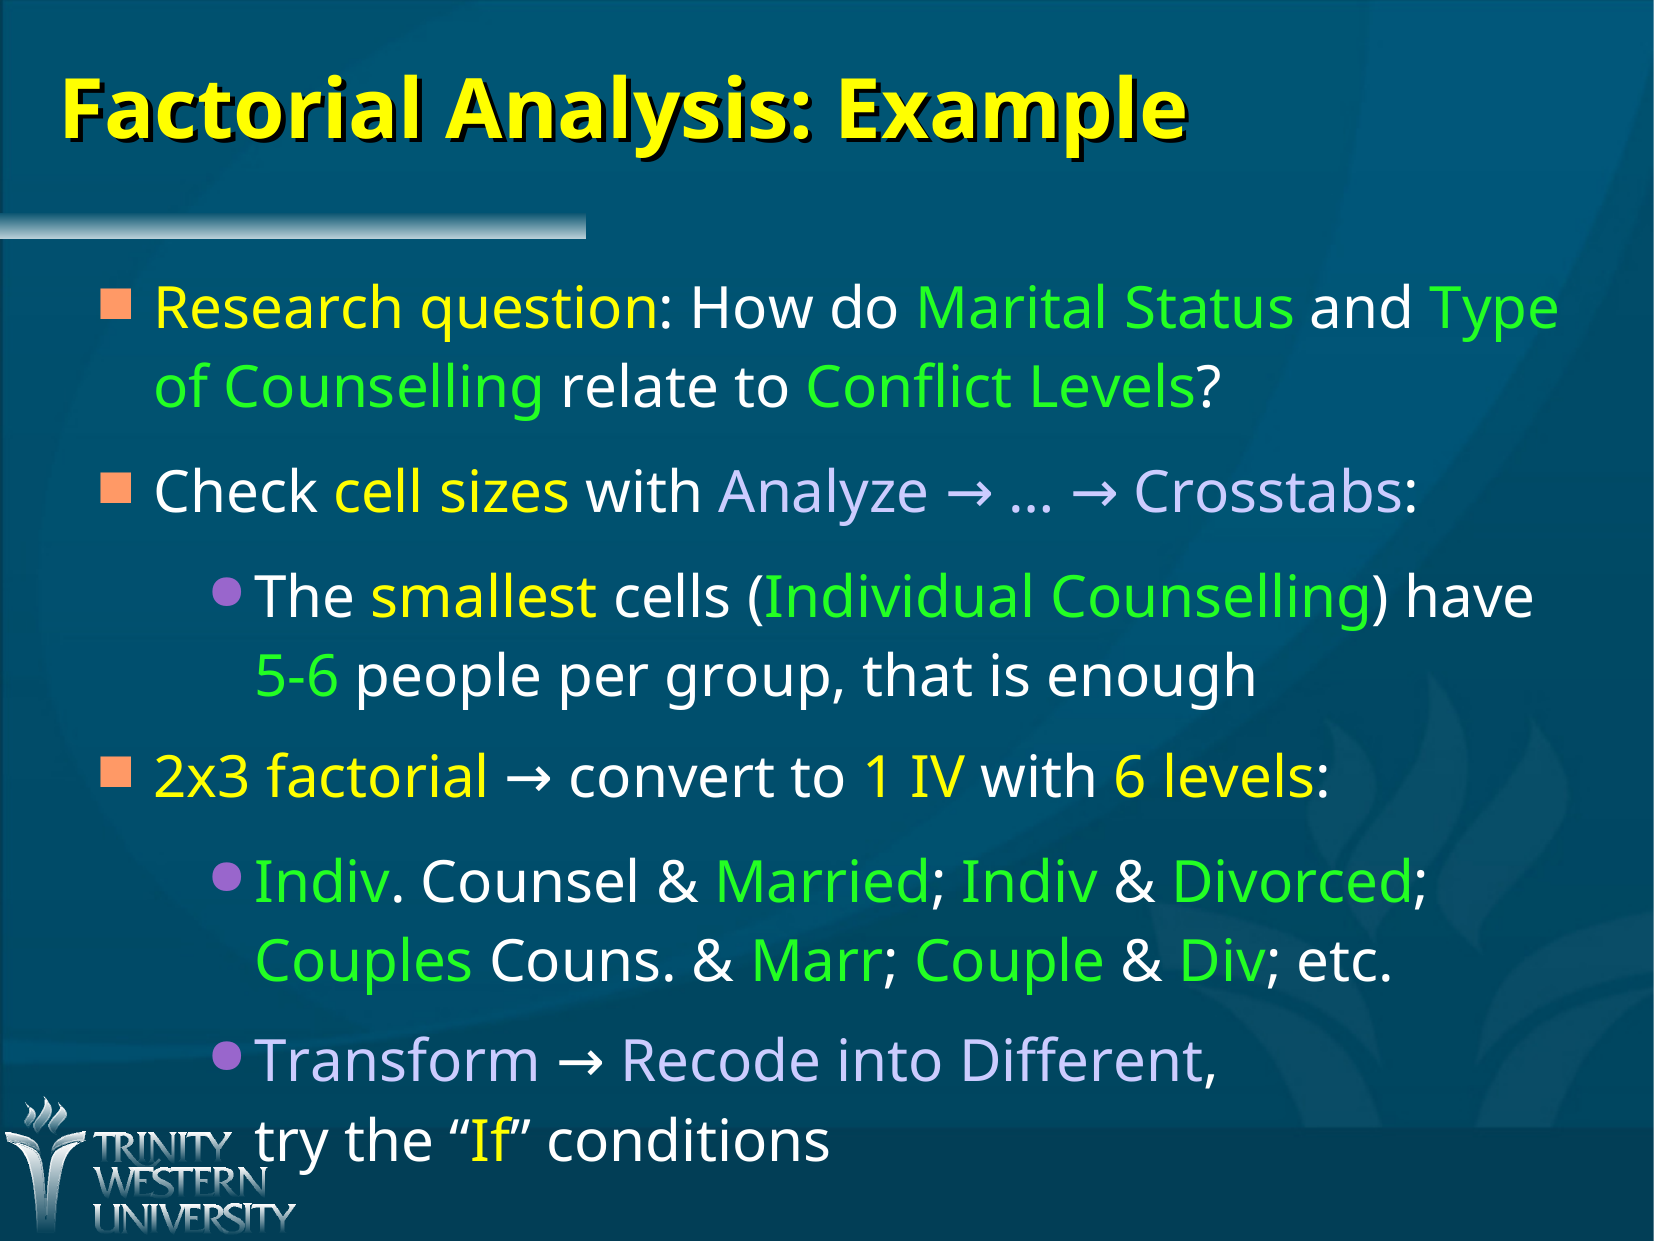

# Factorial Analysis: Example
Research question: How do Marital Status and Type of Counselling relate to Conflict Levels?
Check cell sizes with Analyze → … → Crosstabs:
The smallest cells (Individual Counselling) have 5-6 people per group, that is enough
2x3 factorial → convert to 1 IV with 6 levels:
Indiv. Counsel & Married; Indiv & Divorced; Couples Couns. & Marr; Couple & Div; etc.
Transform → Recode into Different,
try the “If” conditions